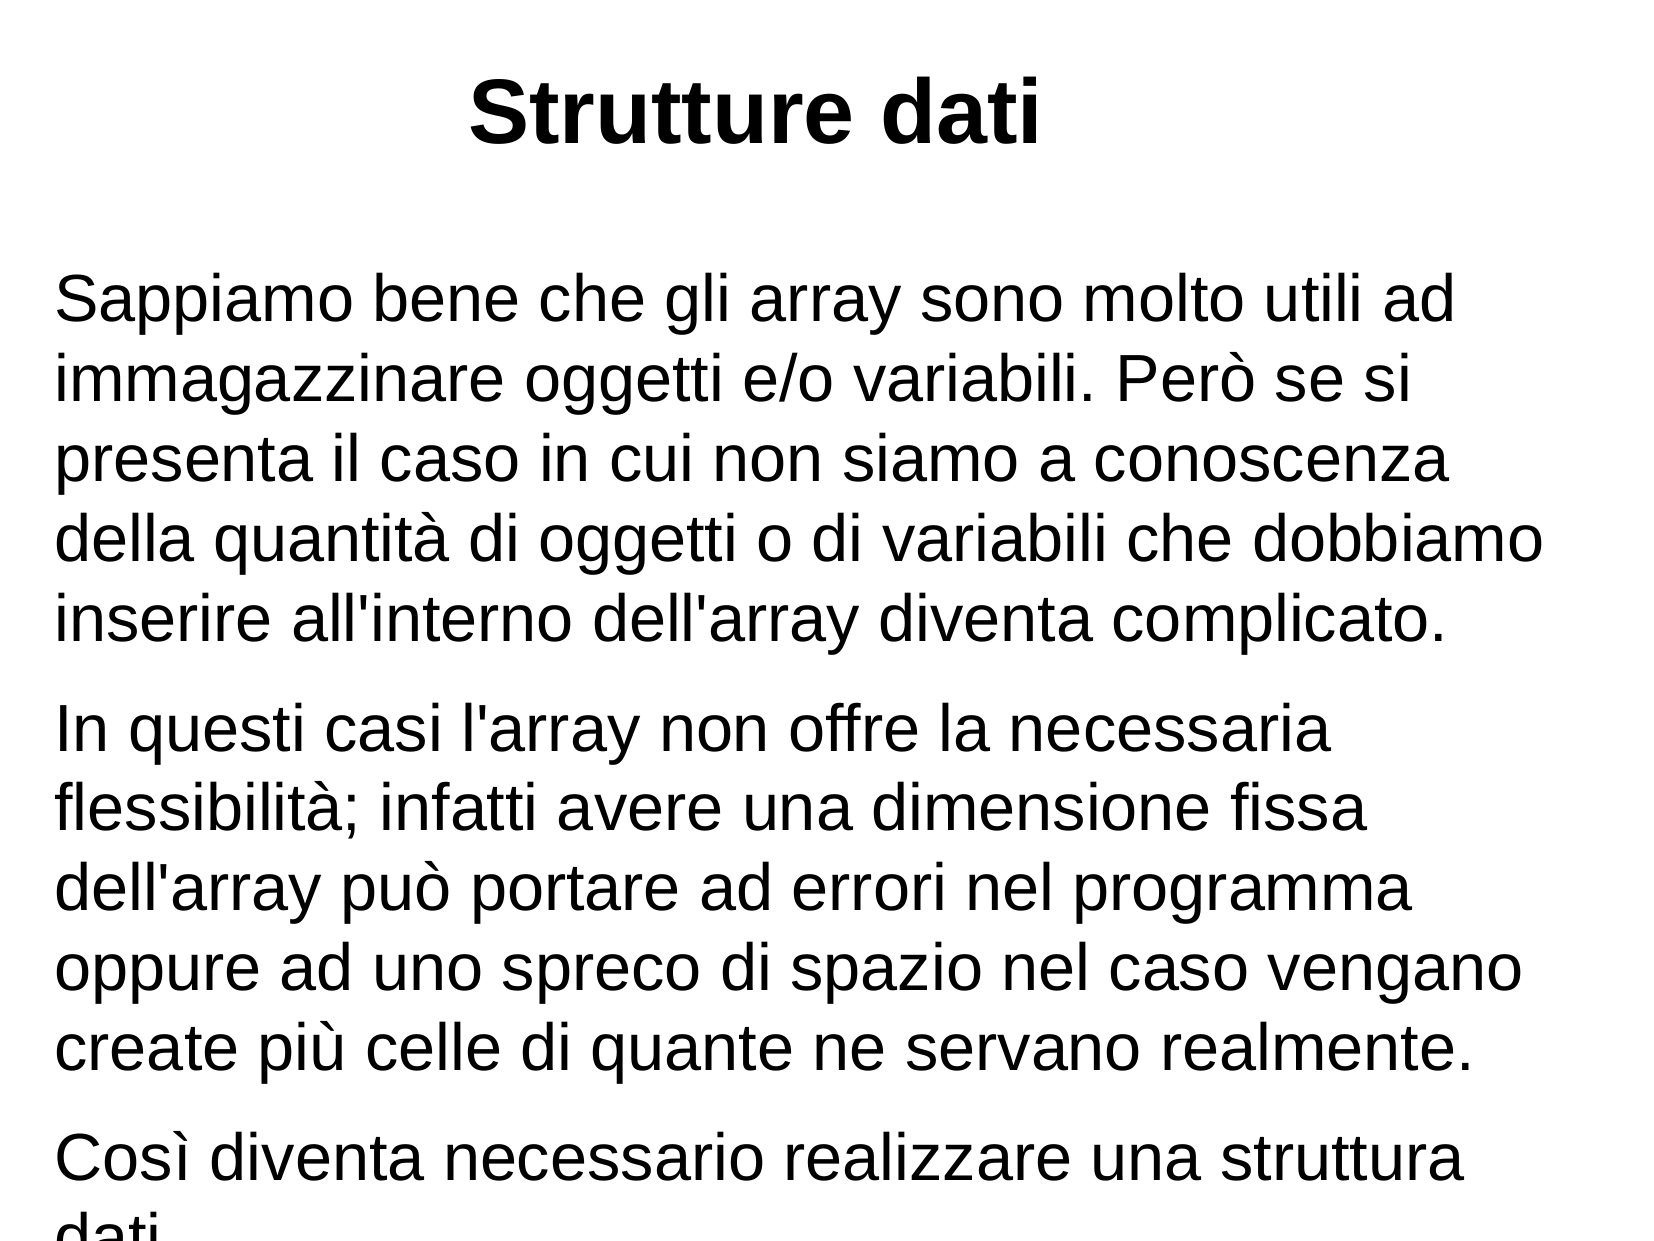

# Strutture dati
Sappiamo bene che gli array sono molto utili ad immagazzinare oggetti e/o variabili. Però se si presenta il caso in cui non siamo a conoscenza della quantità di oggetti o di variabili che dobbiamo inserire all'interno dell'array diventa complicato.
In questi casi l'array non offre la necessaria flessibilità; infatti avere una dimensione fissa dell'array può portare ad errori nel programma oppure ad uno spreco di spazio nel caso vengano create più celle di quante ne servano realmente.
Così diventa necessario realizzare una struttura dati.